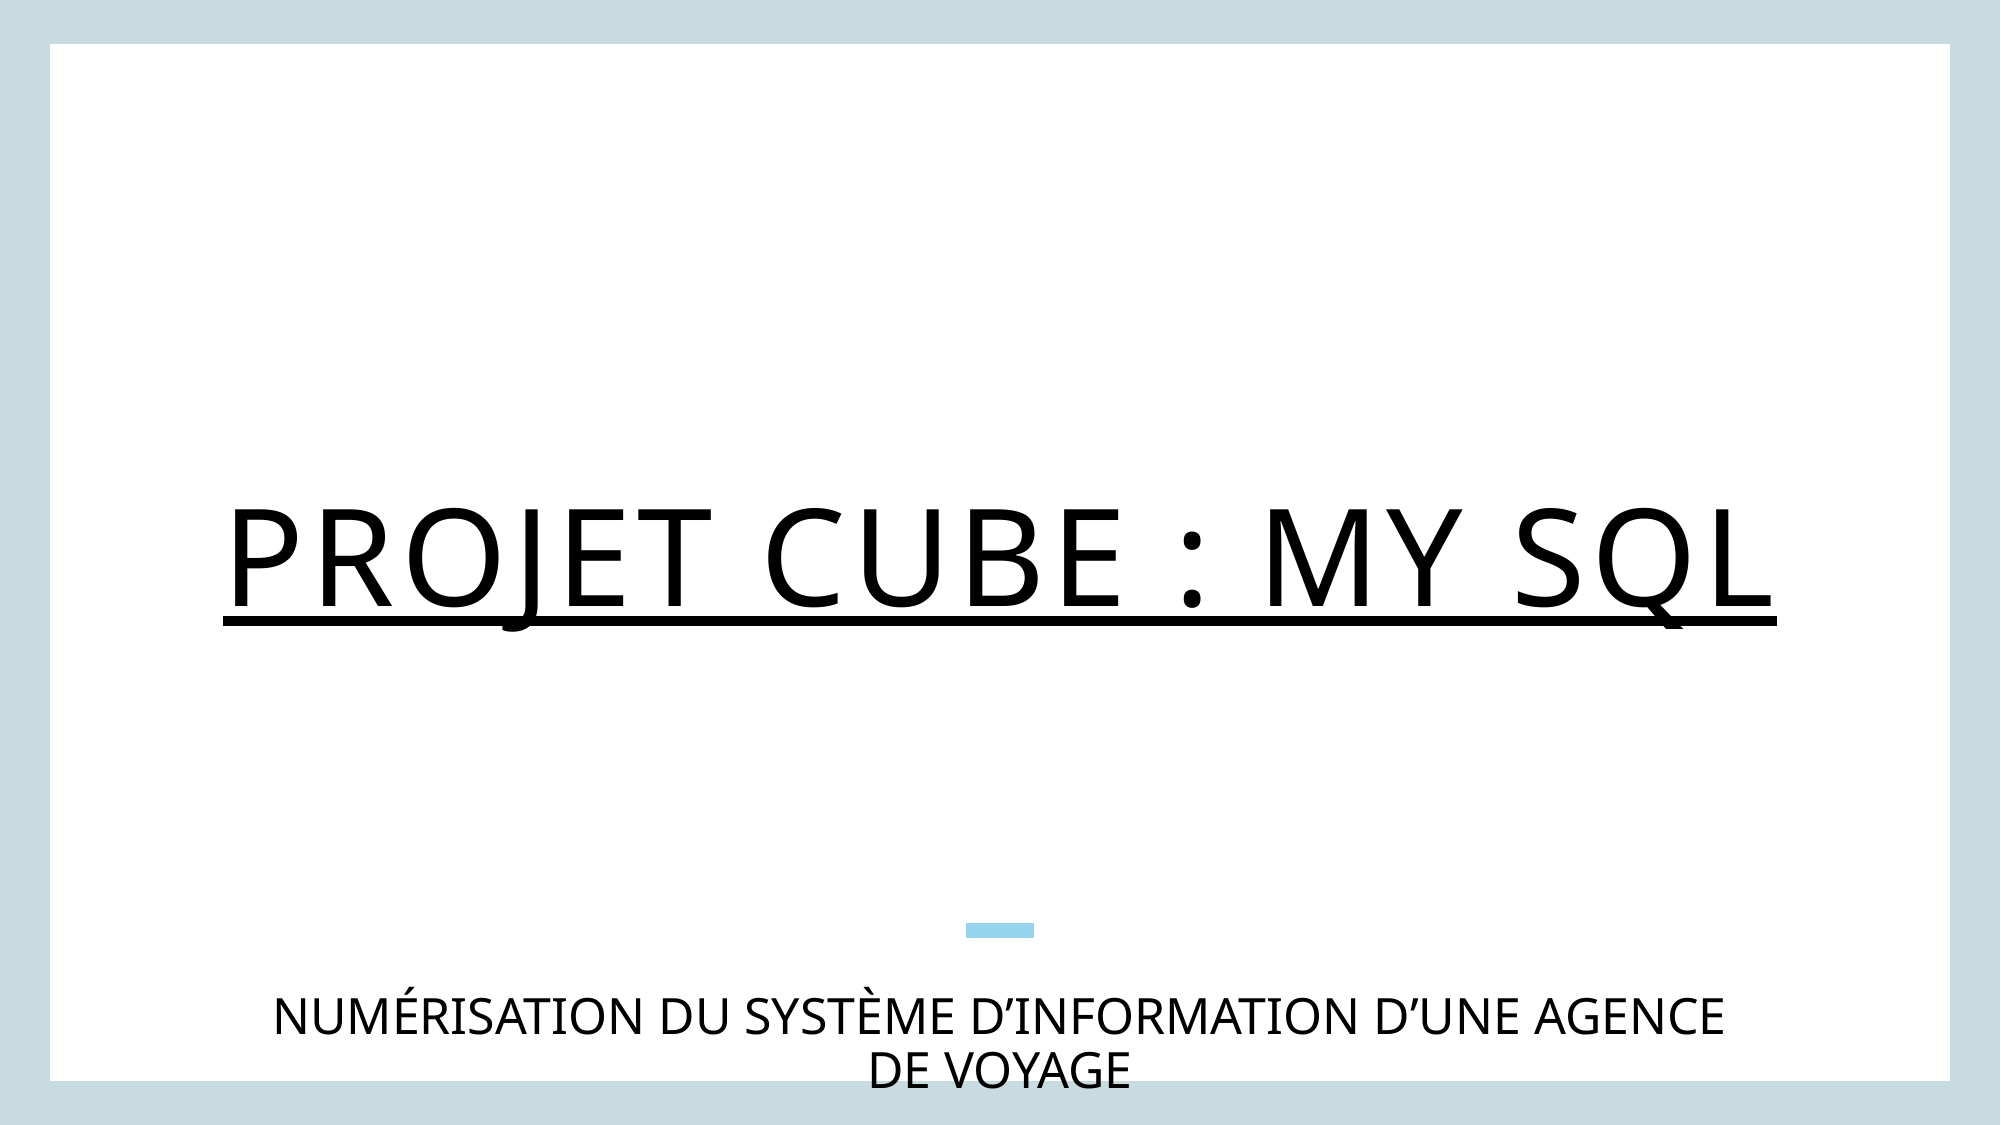

# Projet cube : my sql
numérisation du système d’information d’une agence de voyage